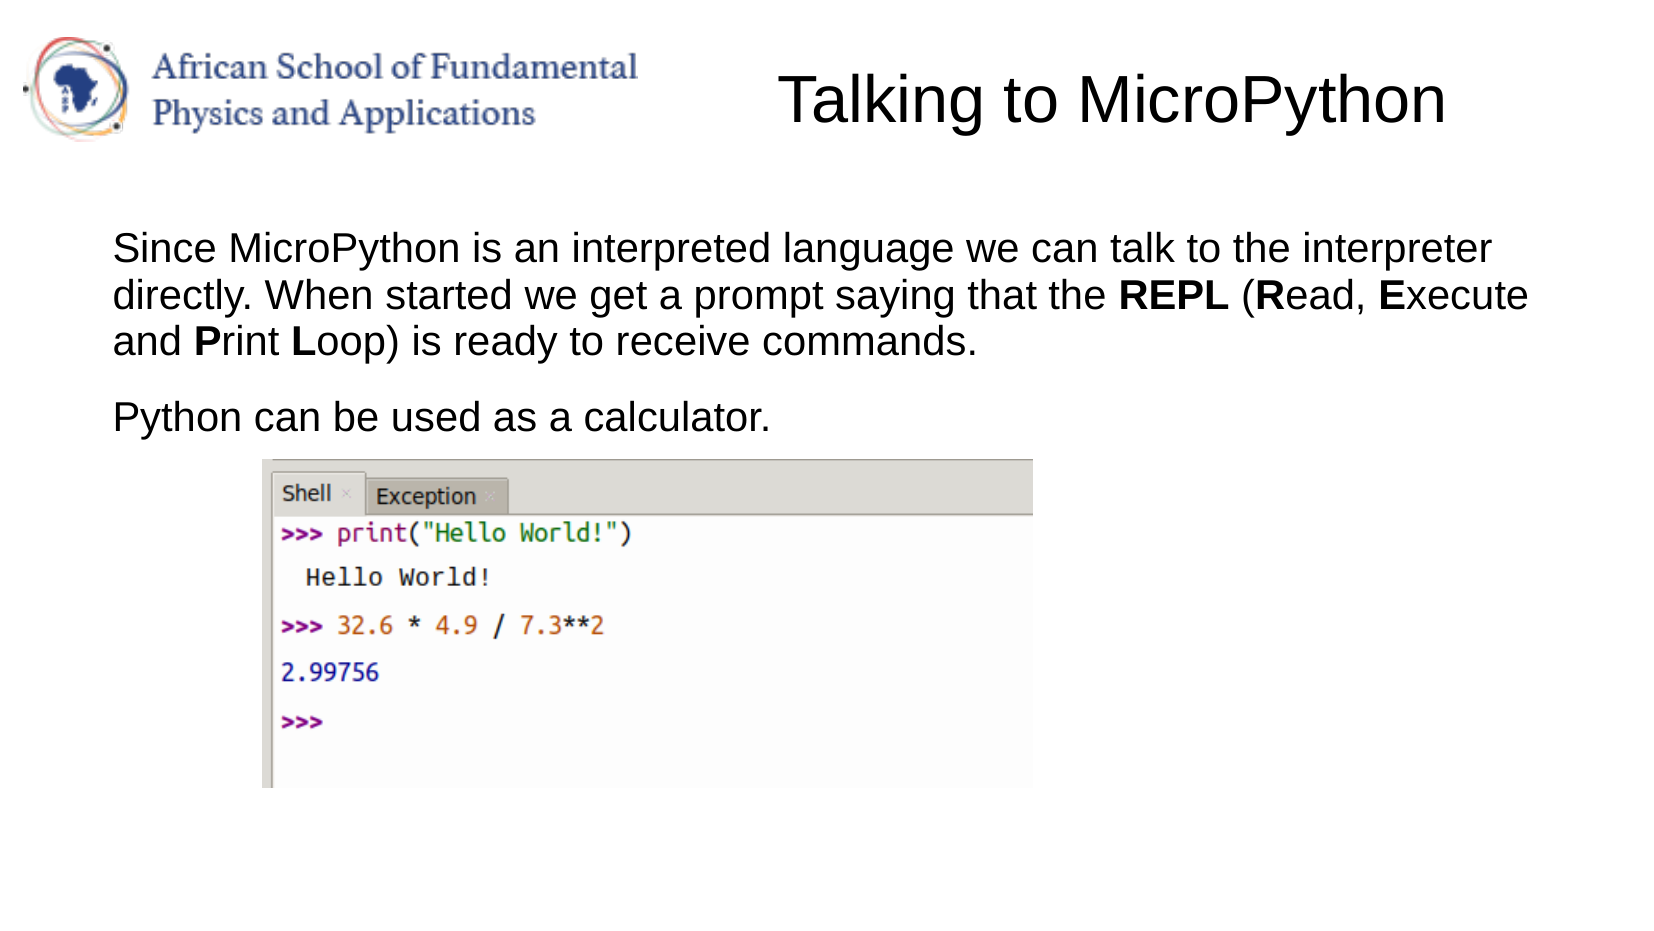

# Talking to MicroPython
Since MicroPython is an interpreted language we can talk to the interpreter directly. When started we get a prompt saying that the REPL (Read, Execute and Print Loop) is ready to receive commands.
Python can be used as a calculator.